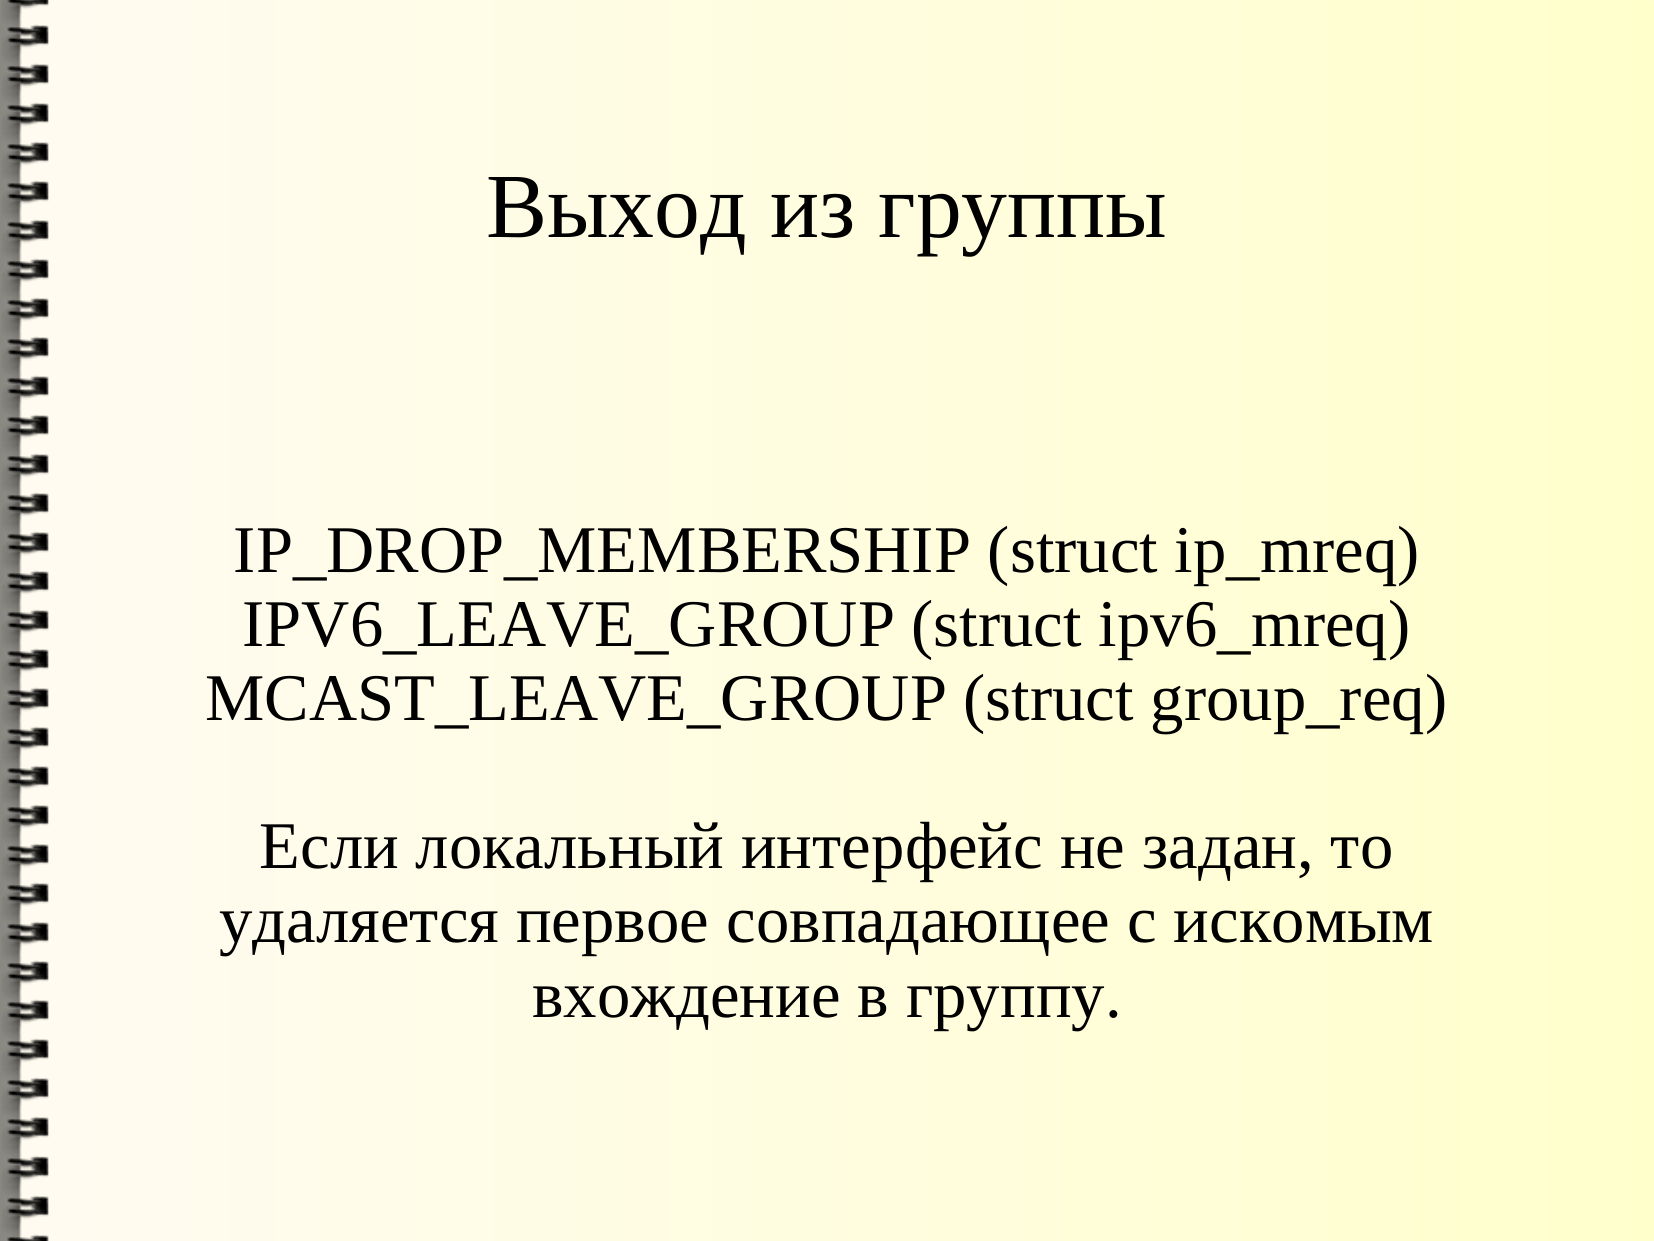

# Выход из группы
IP_DROP_MEMBERSHIP (struct ip_mreq)
IPV6_LEAVE_GROUP (struct ipv6_mreq)
MCAST_LEAVE_GROUP (struct group_req)
Если локальный интерфейс не задан, то удаляется первое совпадающее с искомым вхождение в группу.